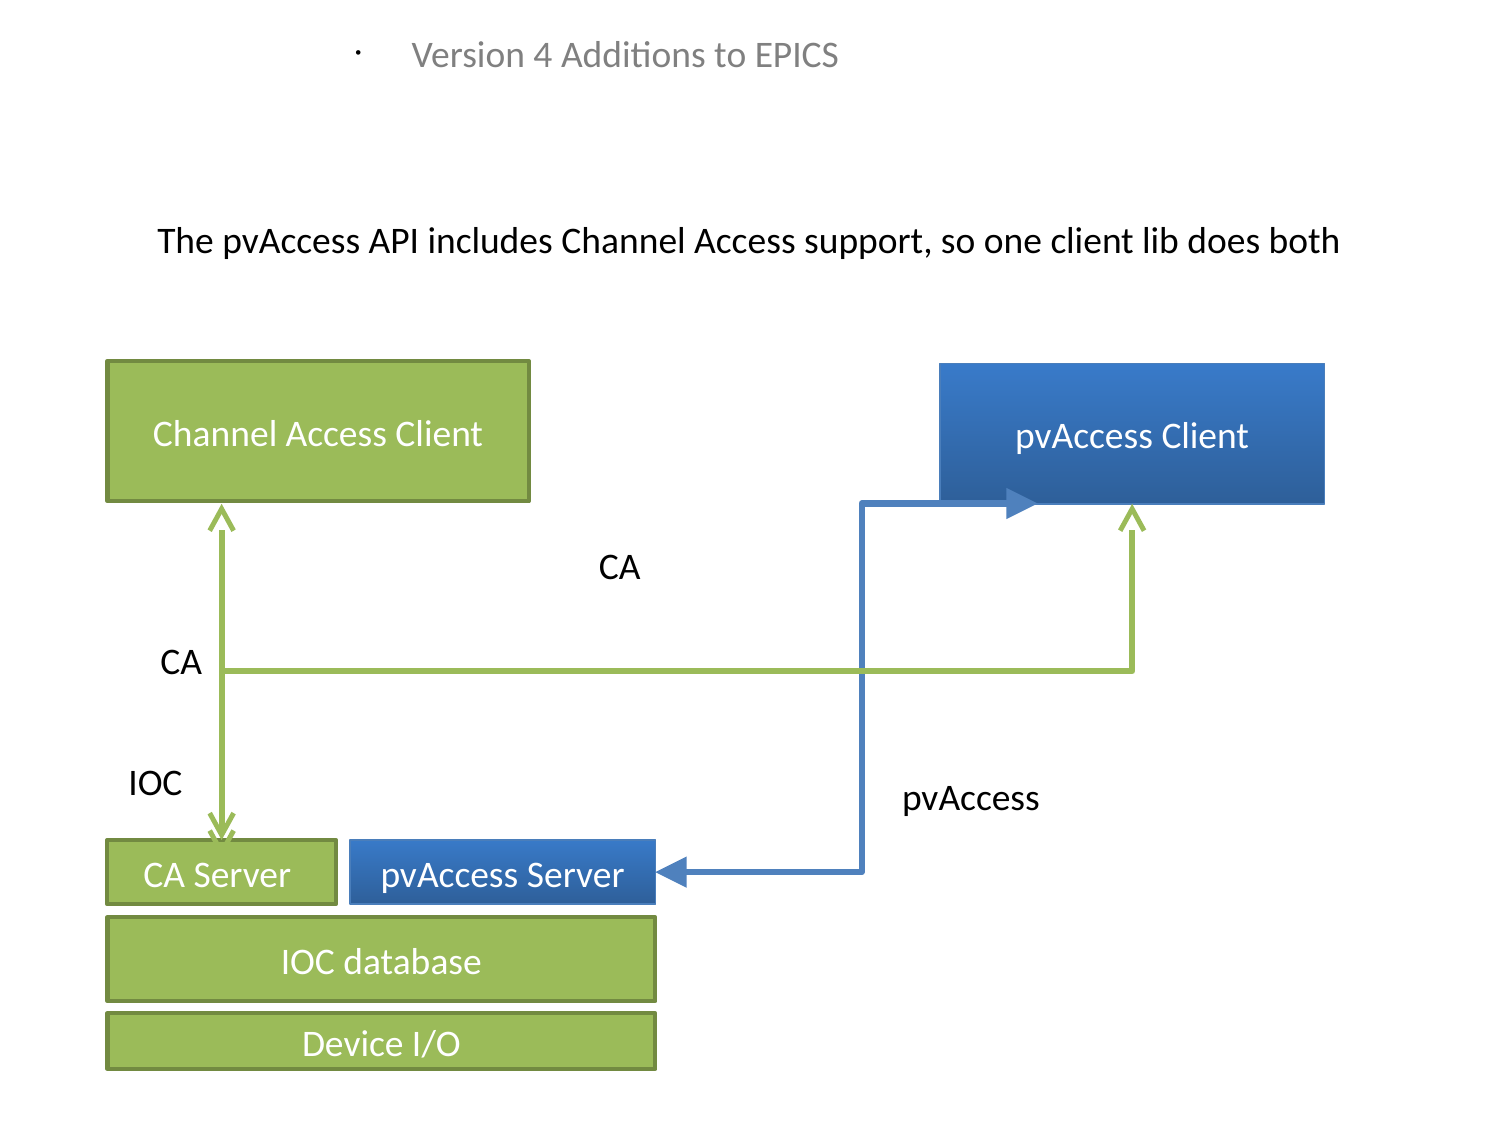

Version 4 Additions to EPICS
# EPICS Version 4	 includes CA
The pvAccess API includes Channel Access support, so one client lib does both
Channel Access Client
pvAccess Client
CA
CA
IOC
pvAccess
CA Server
pvAccess Server
IOC database
Device I/O